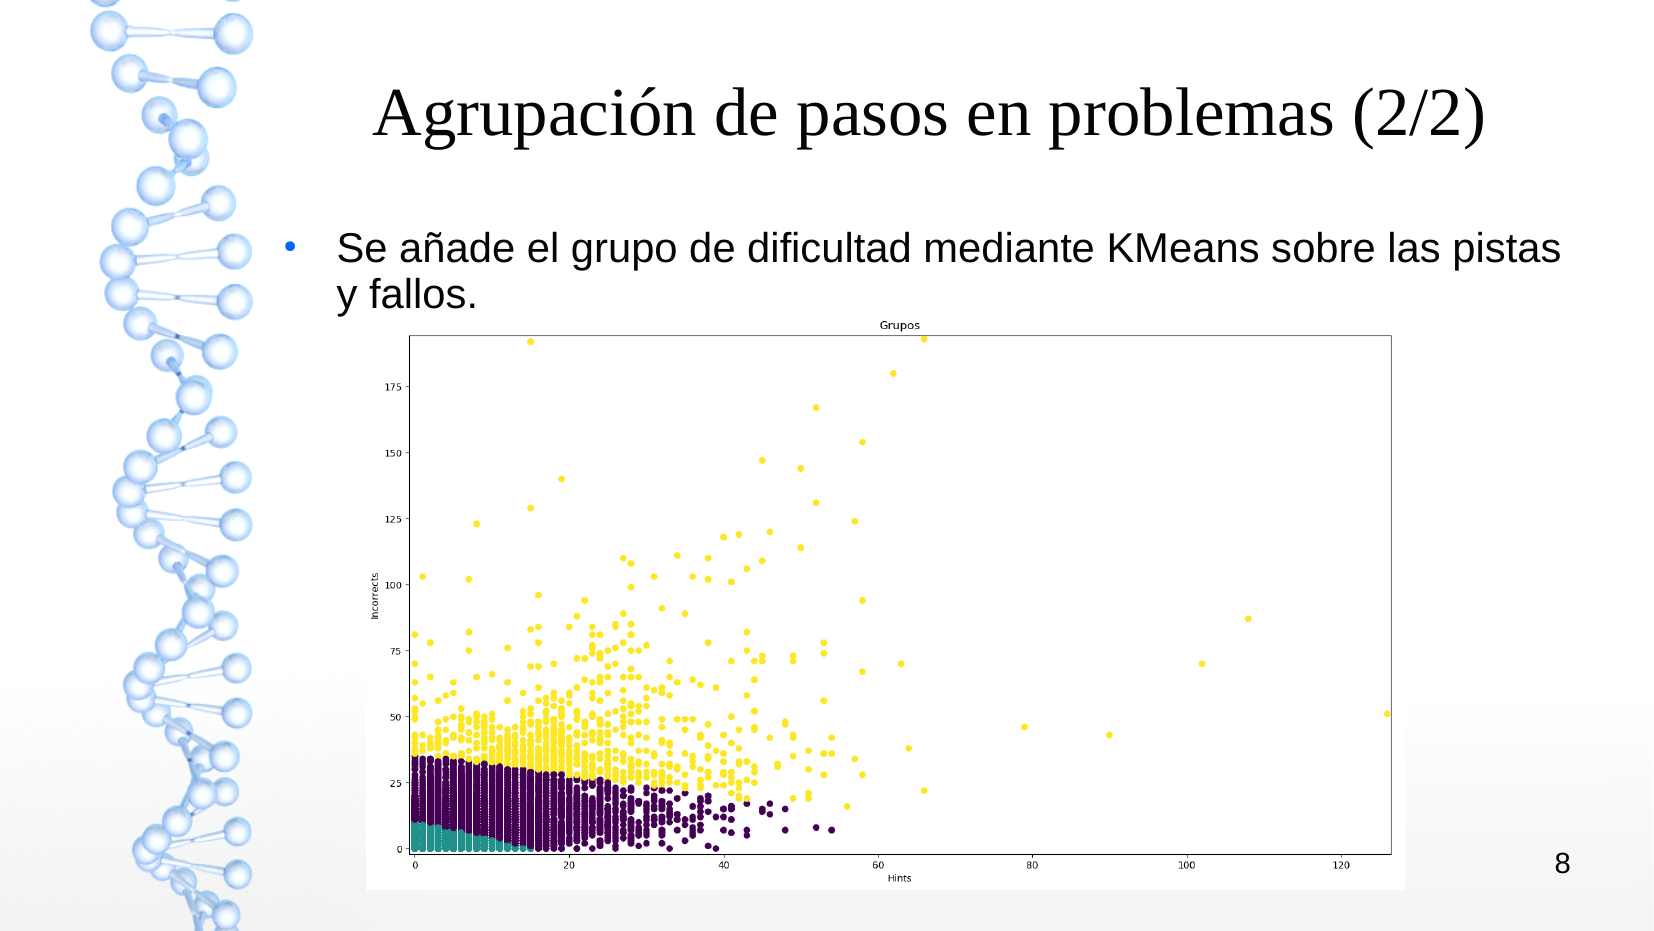

# Agrupación de pasos en problemas (2/2)
Se añade el grupo de dificultad mediante KMeans sobre las pistas y fallos.
8